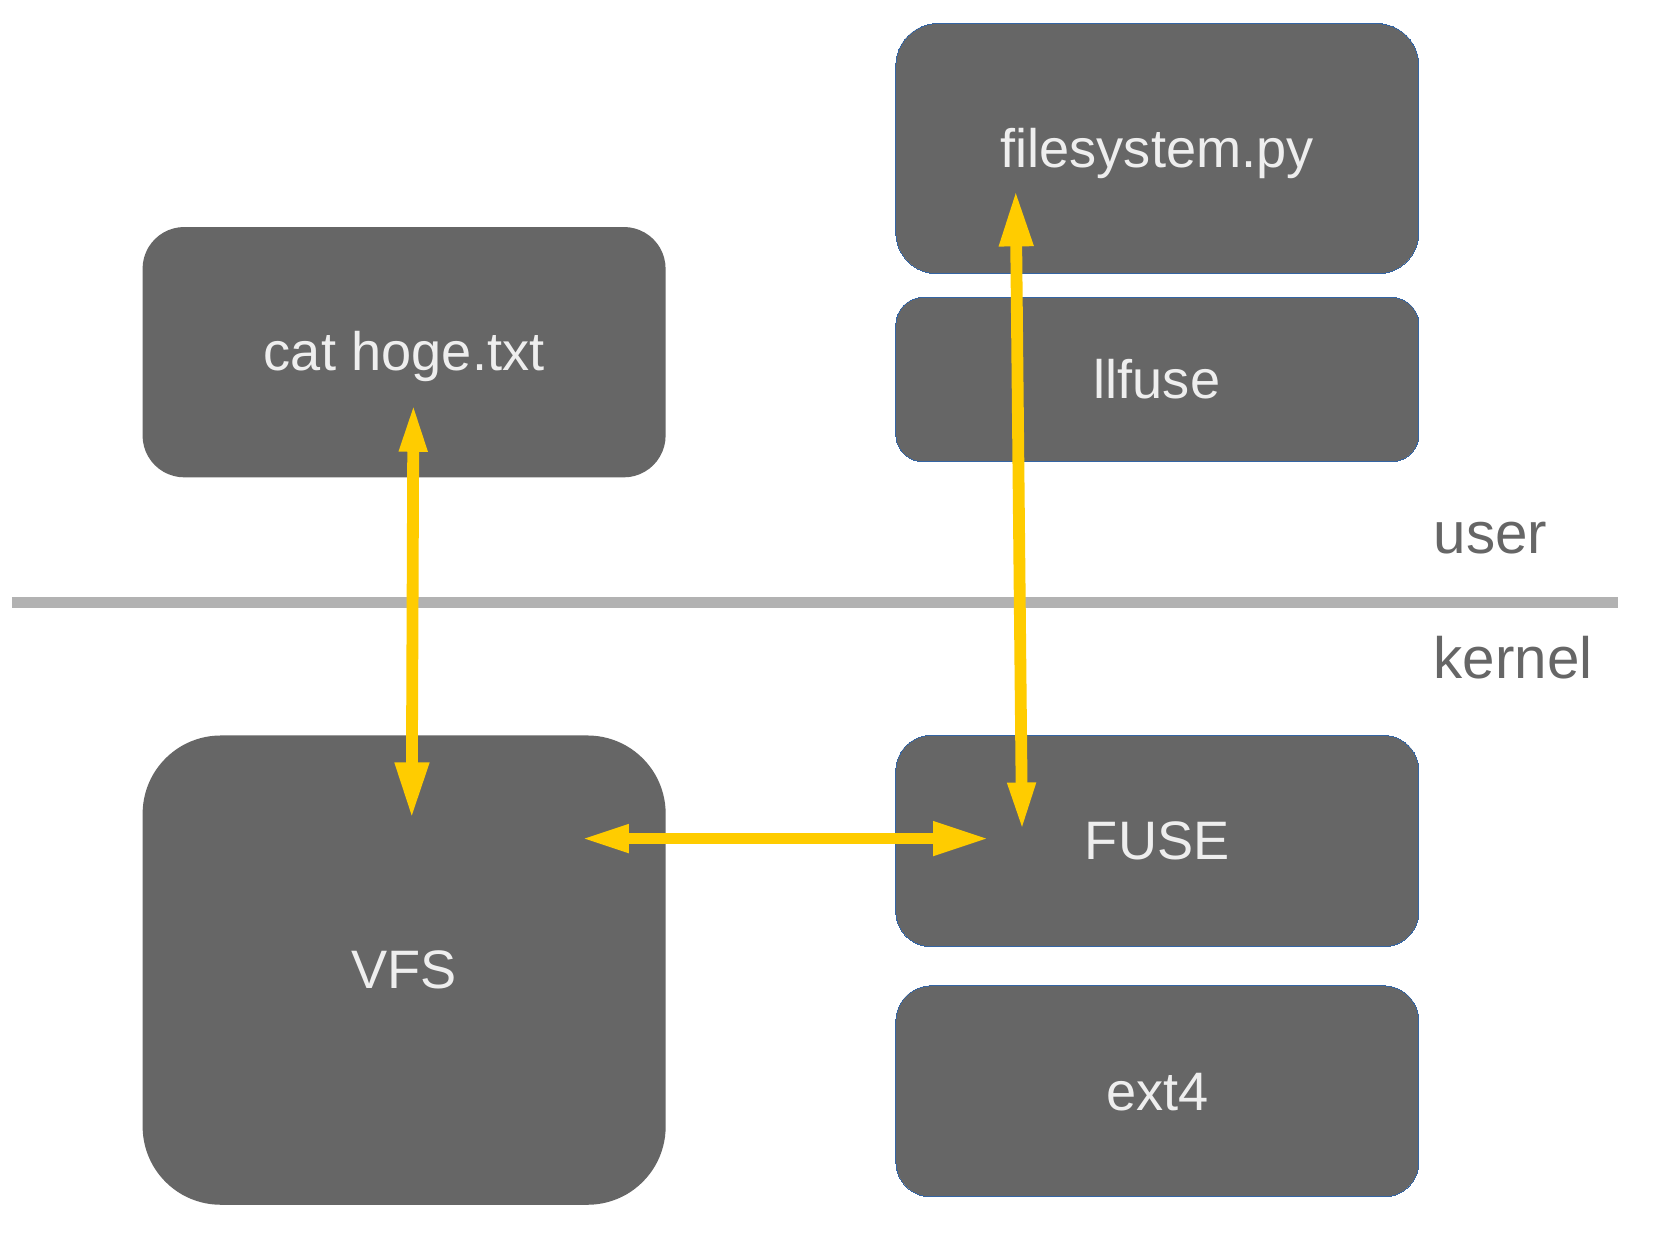

filesystem.py
cat hoge.txt
llfuse
user
kernel
FUSE
VFS
ext4